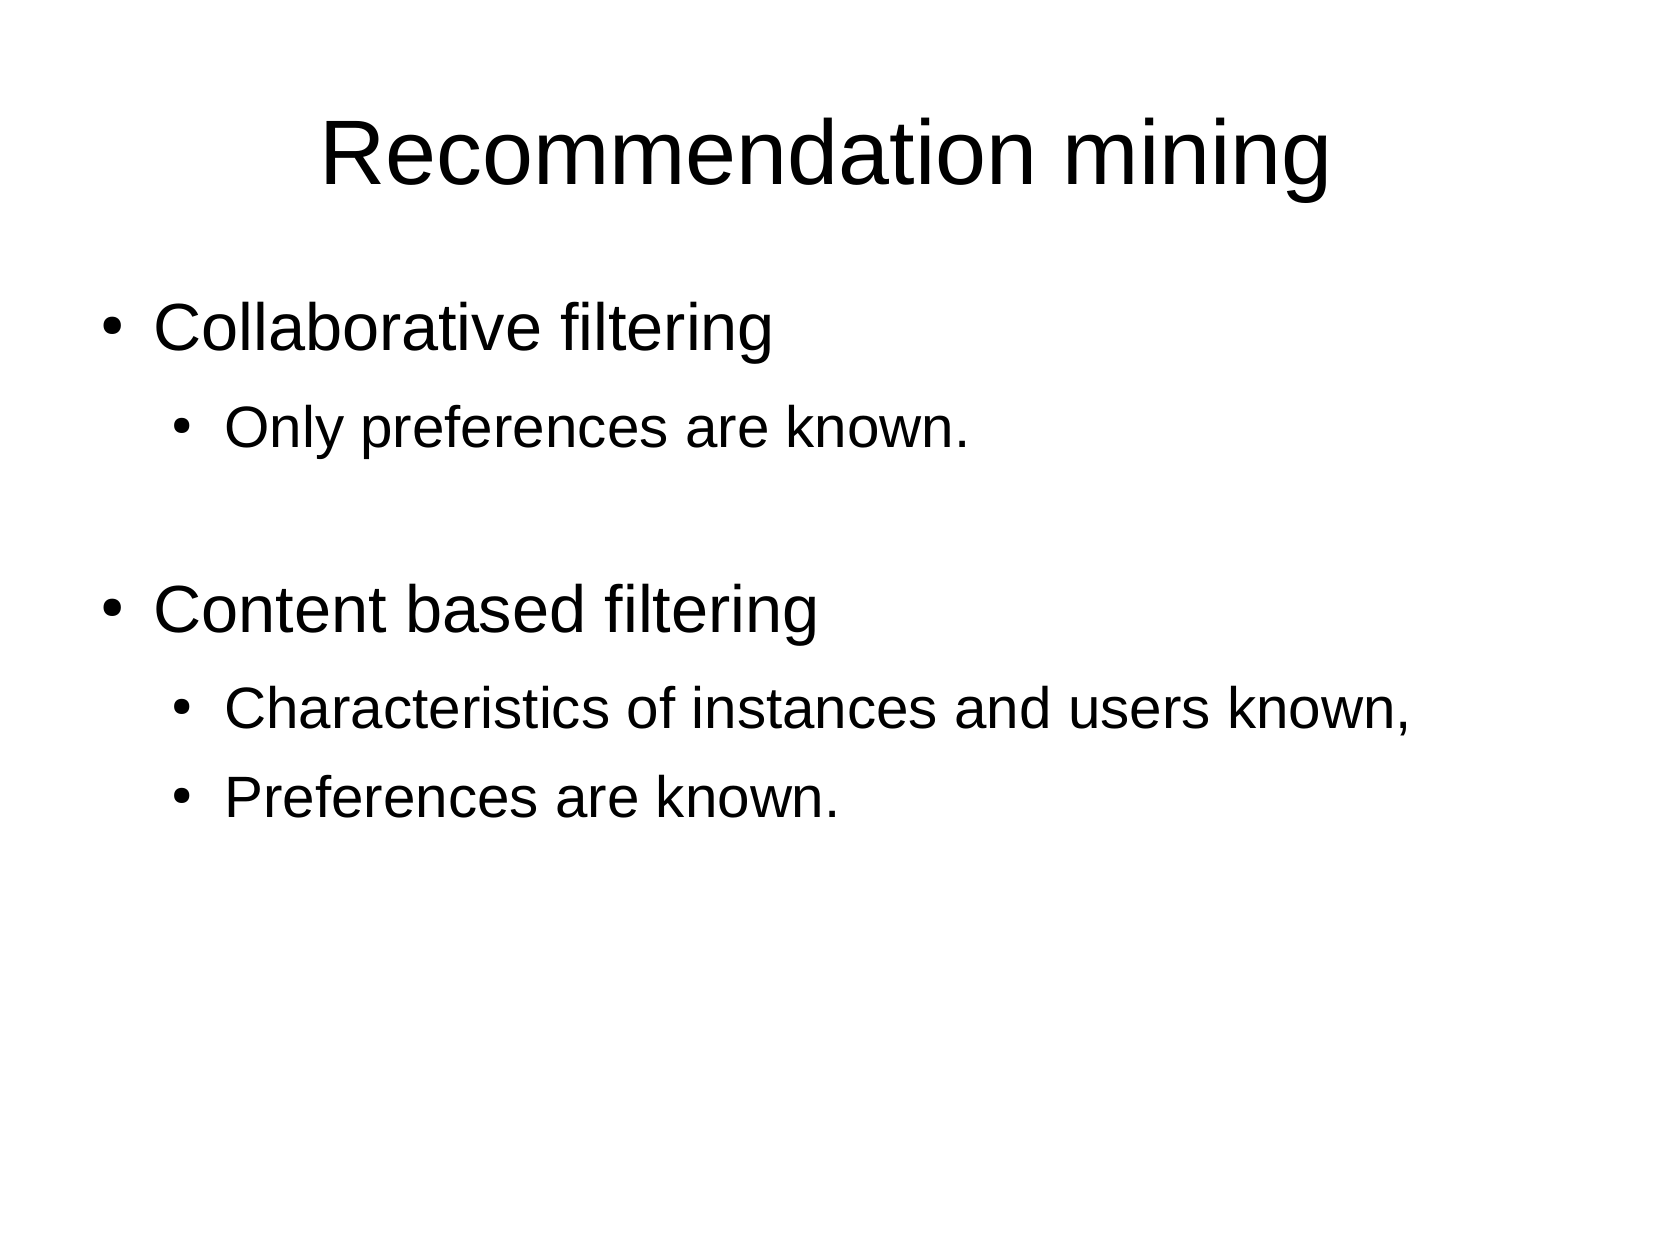

# Recommendation mining
Collaborative filtering
Only preferences are known.
Content based filtering
Characteristics of instances and users known,
Preferences are known.